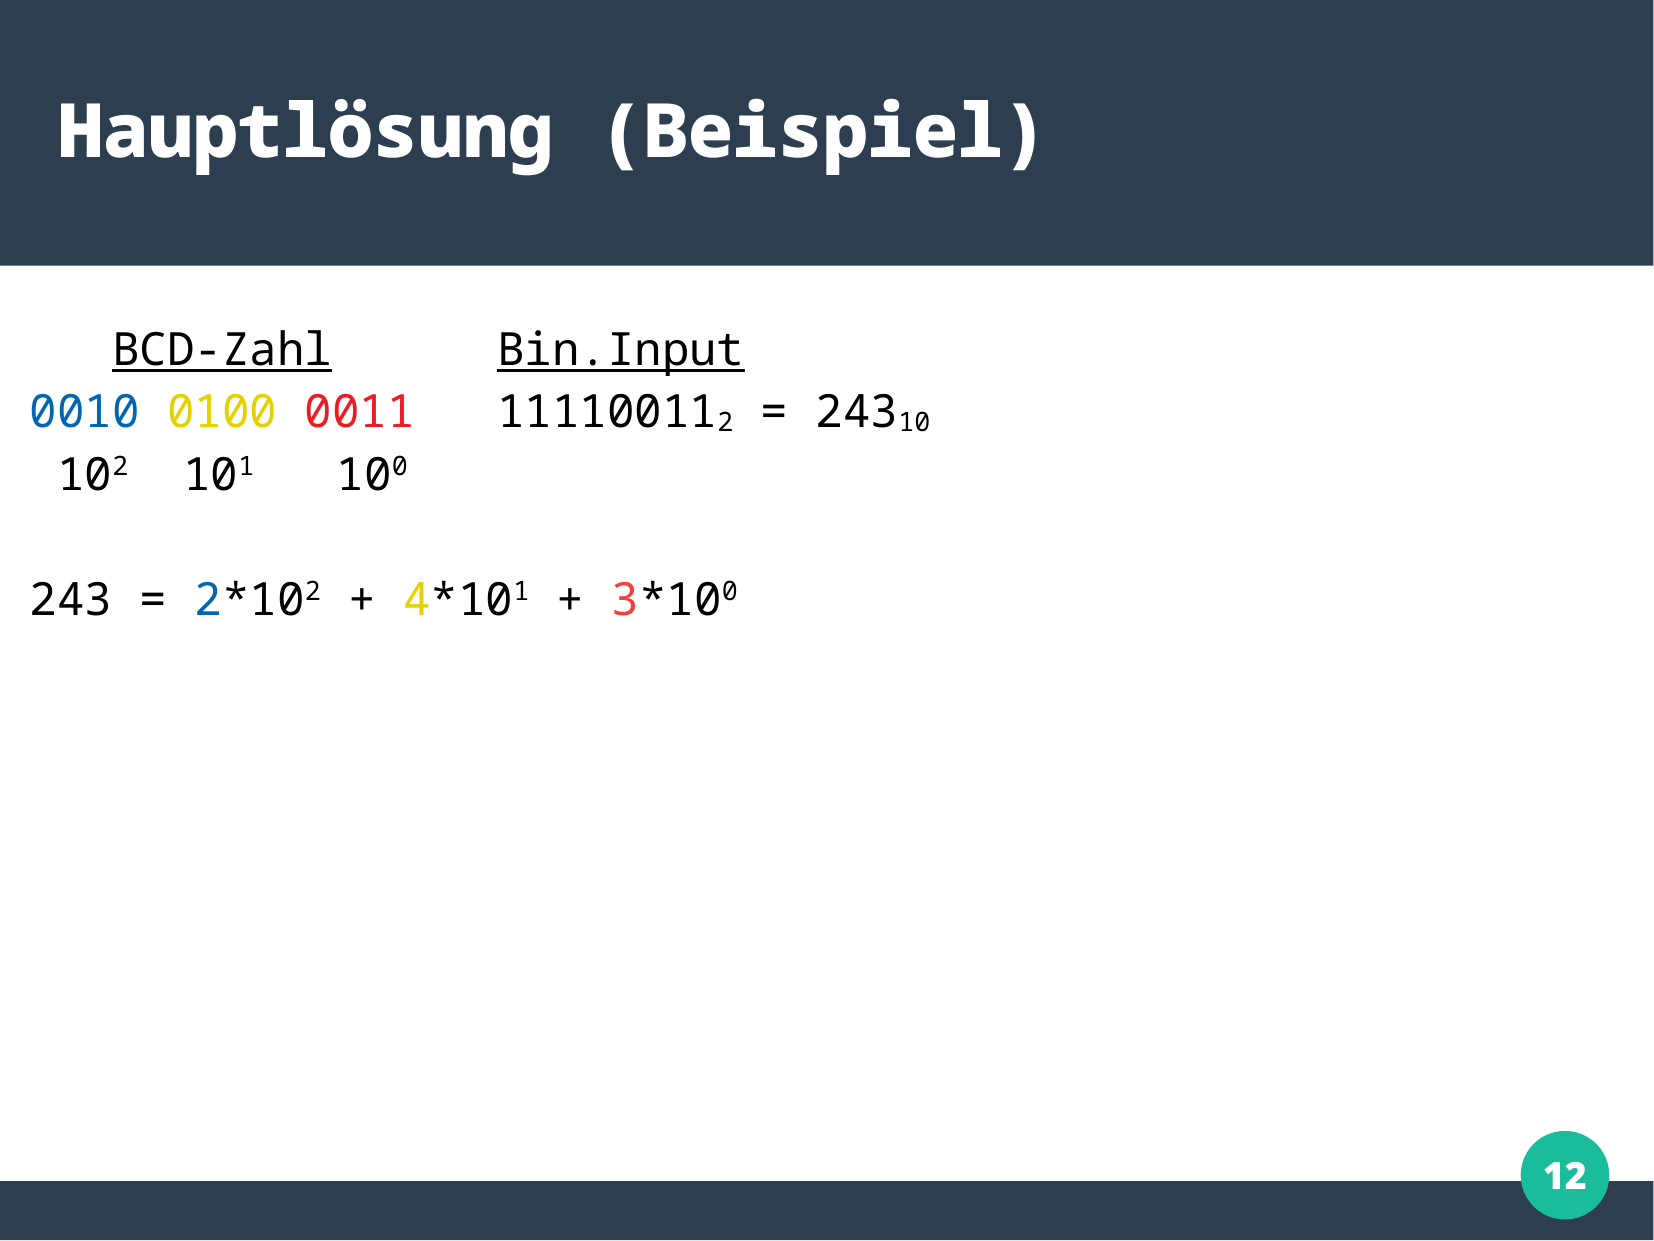

# Hauptlösung (Beispiel)
 BCD-Zahl Bin.Input
0010 0100 0011 111100112 = 24310
 102 101 100
243 = 2*102 + 4*101 + 3*100
12